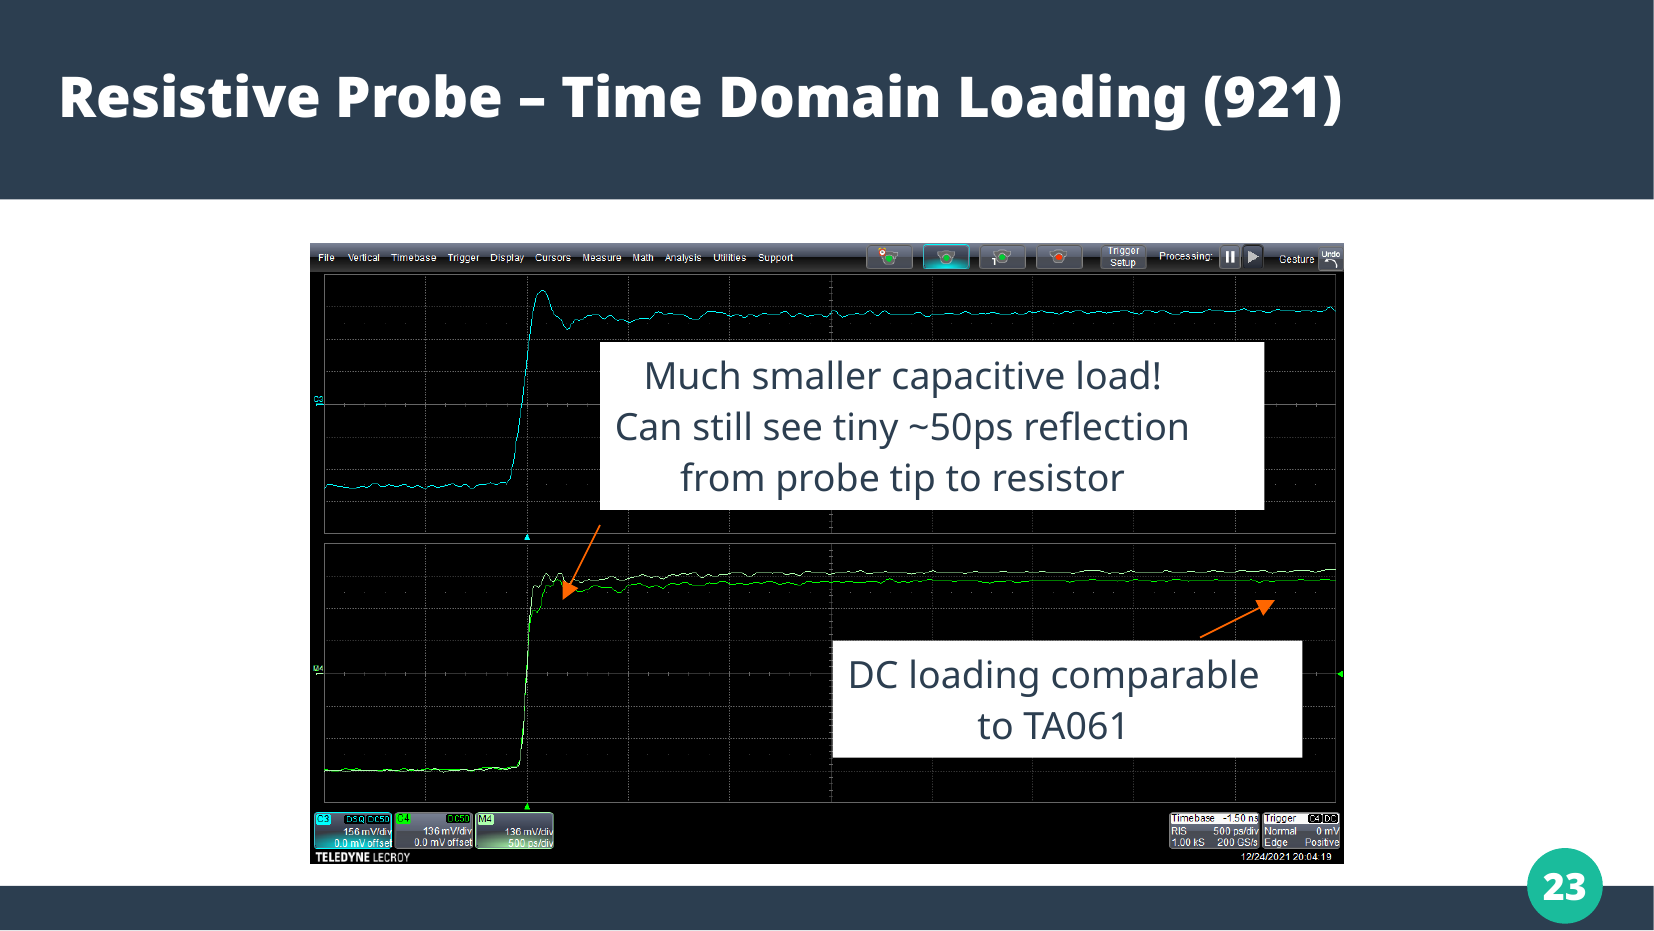

# Resistive Probe – Time Domain Loading (921)
Much smaller capacitive load!
Can still see tiny ~50ps reflection
from probe tip to resistor
DC loading comparable
to TA061